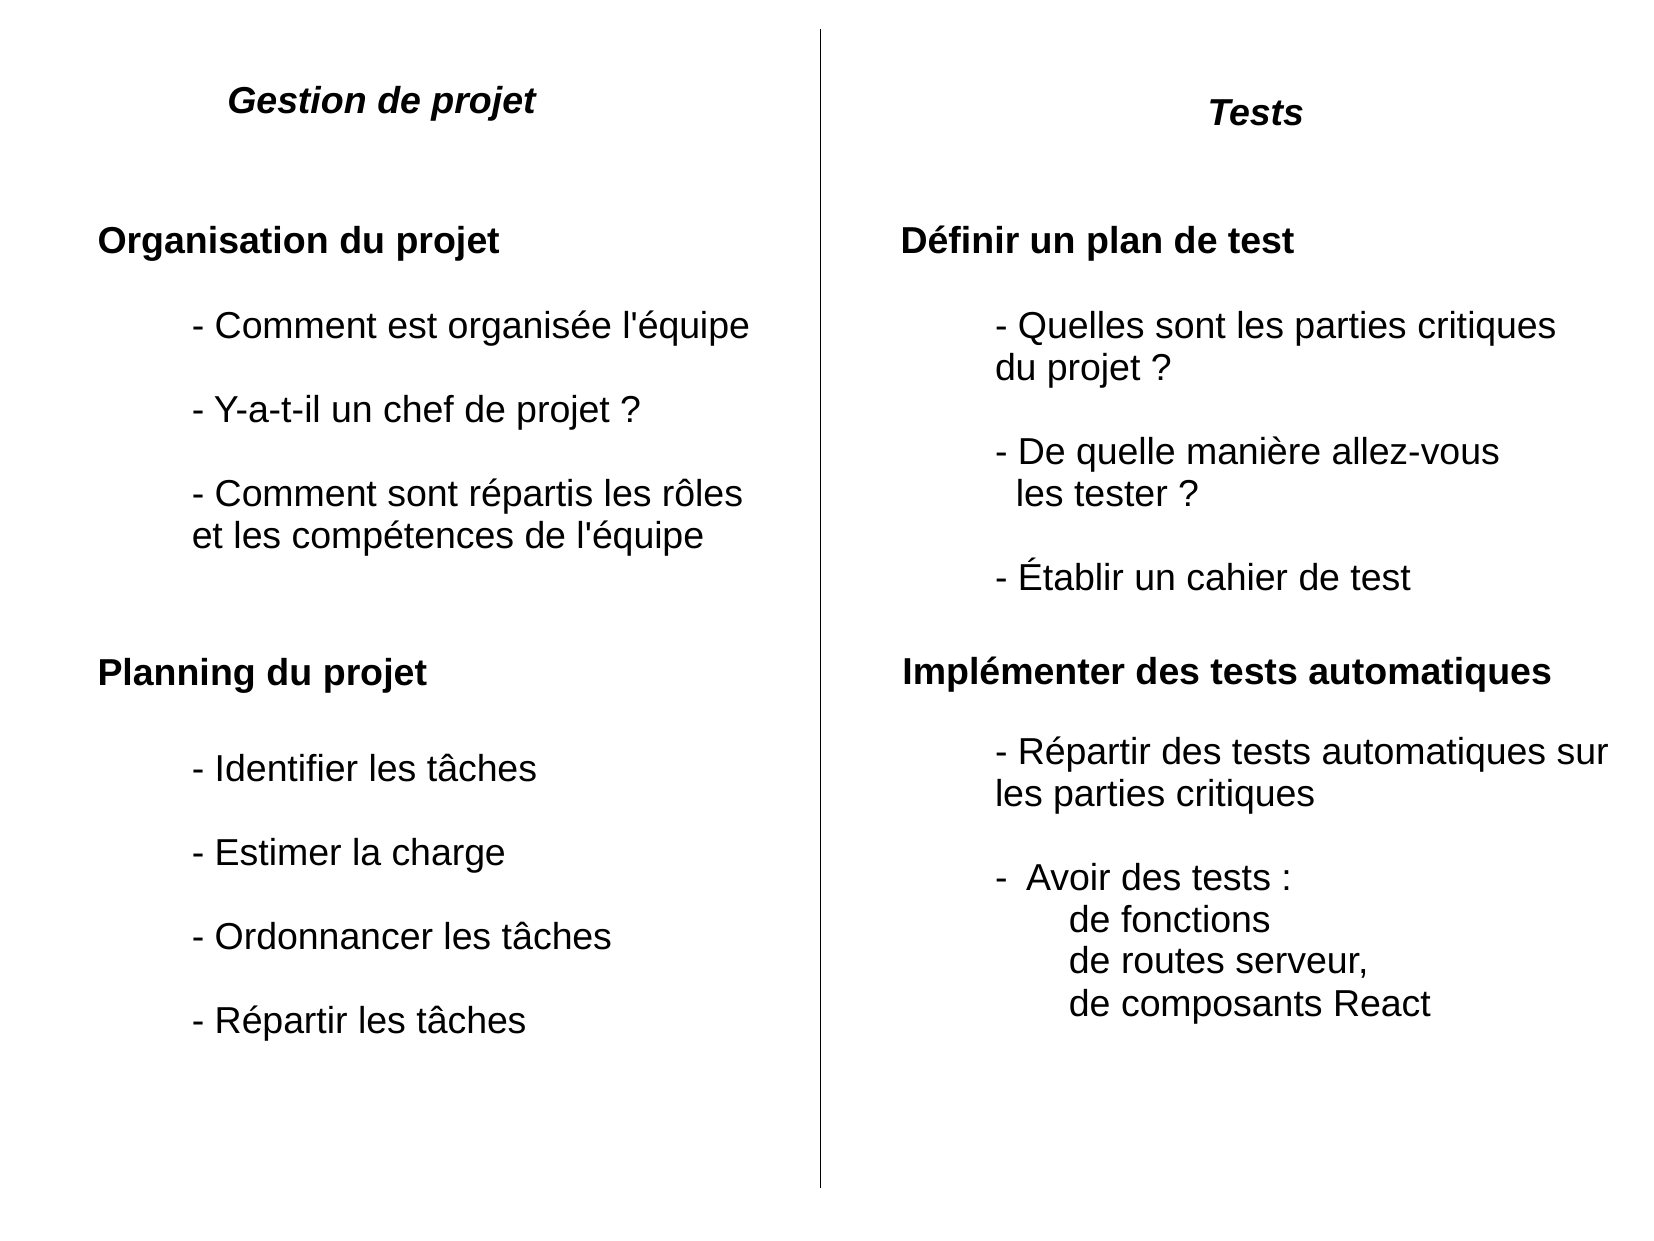

Gestion de projet
Tests
Organisation du projet
Définir un plan de test
- Comment est organisée l'équipe
- Y-a-t-il un chef de projet ?
- Comment sont répartis les rôles
et les compétences de l'équipe
- Quelles sont les parties critiques
du projet ?
- De quelle manière allez-vous
 les tester ?
- Établir un cahier de test
Implémenter des tests automatiques
Planning du projet
- Répartir des tests automatiques sur
les parties critiques
- Avoir des tests :
	de fonctions
	de routes serveur,
	de composants React
- Identifier les tâches
- Estimer la charge
- Ordonnancer les tâches
- Répartir les tâches